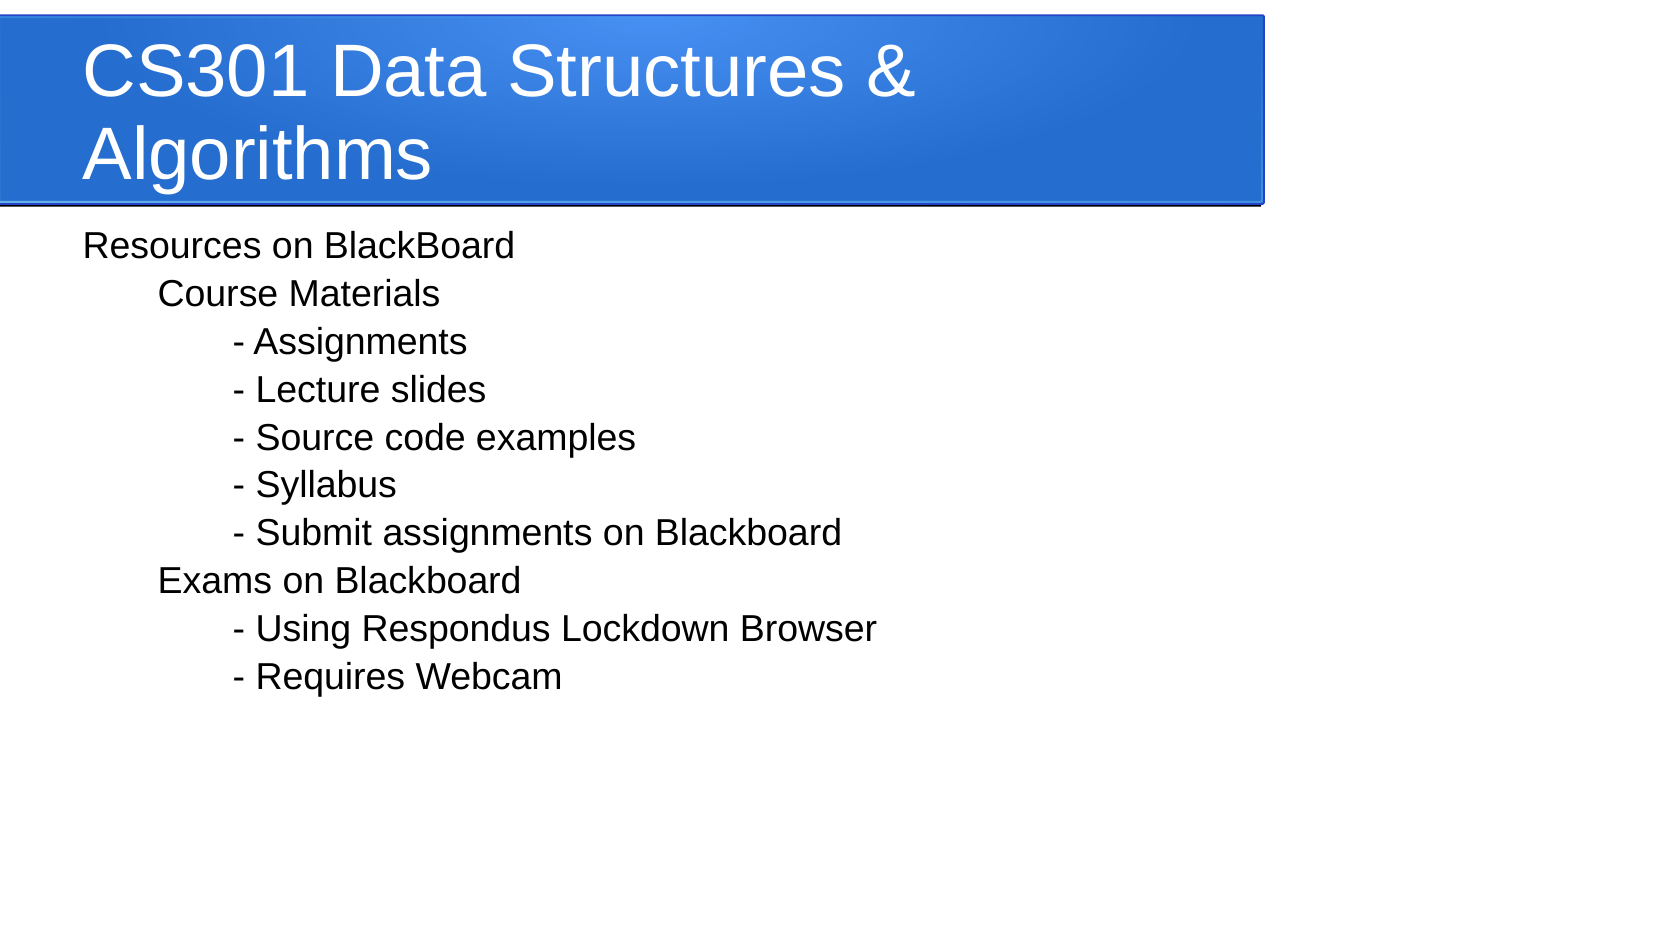

# CS301 Data Structures & Algorithms
Resources on BlackBoard
	Course Materials
		- Assignments
		- Lecture slides
		- Source code examples
		- Syllabus
		- Submit assignments on Blackboard
	Exams on Blackboard
		- Using Respondus Lockdown Browser
		- Requires Webcam